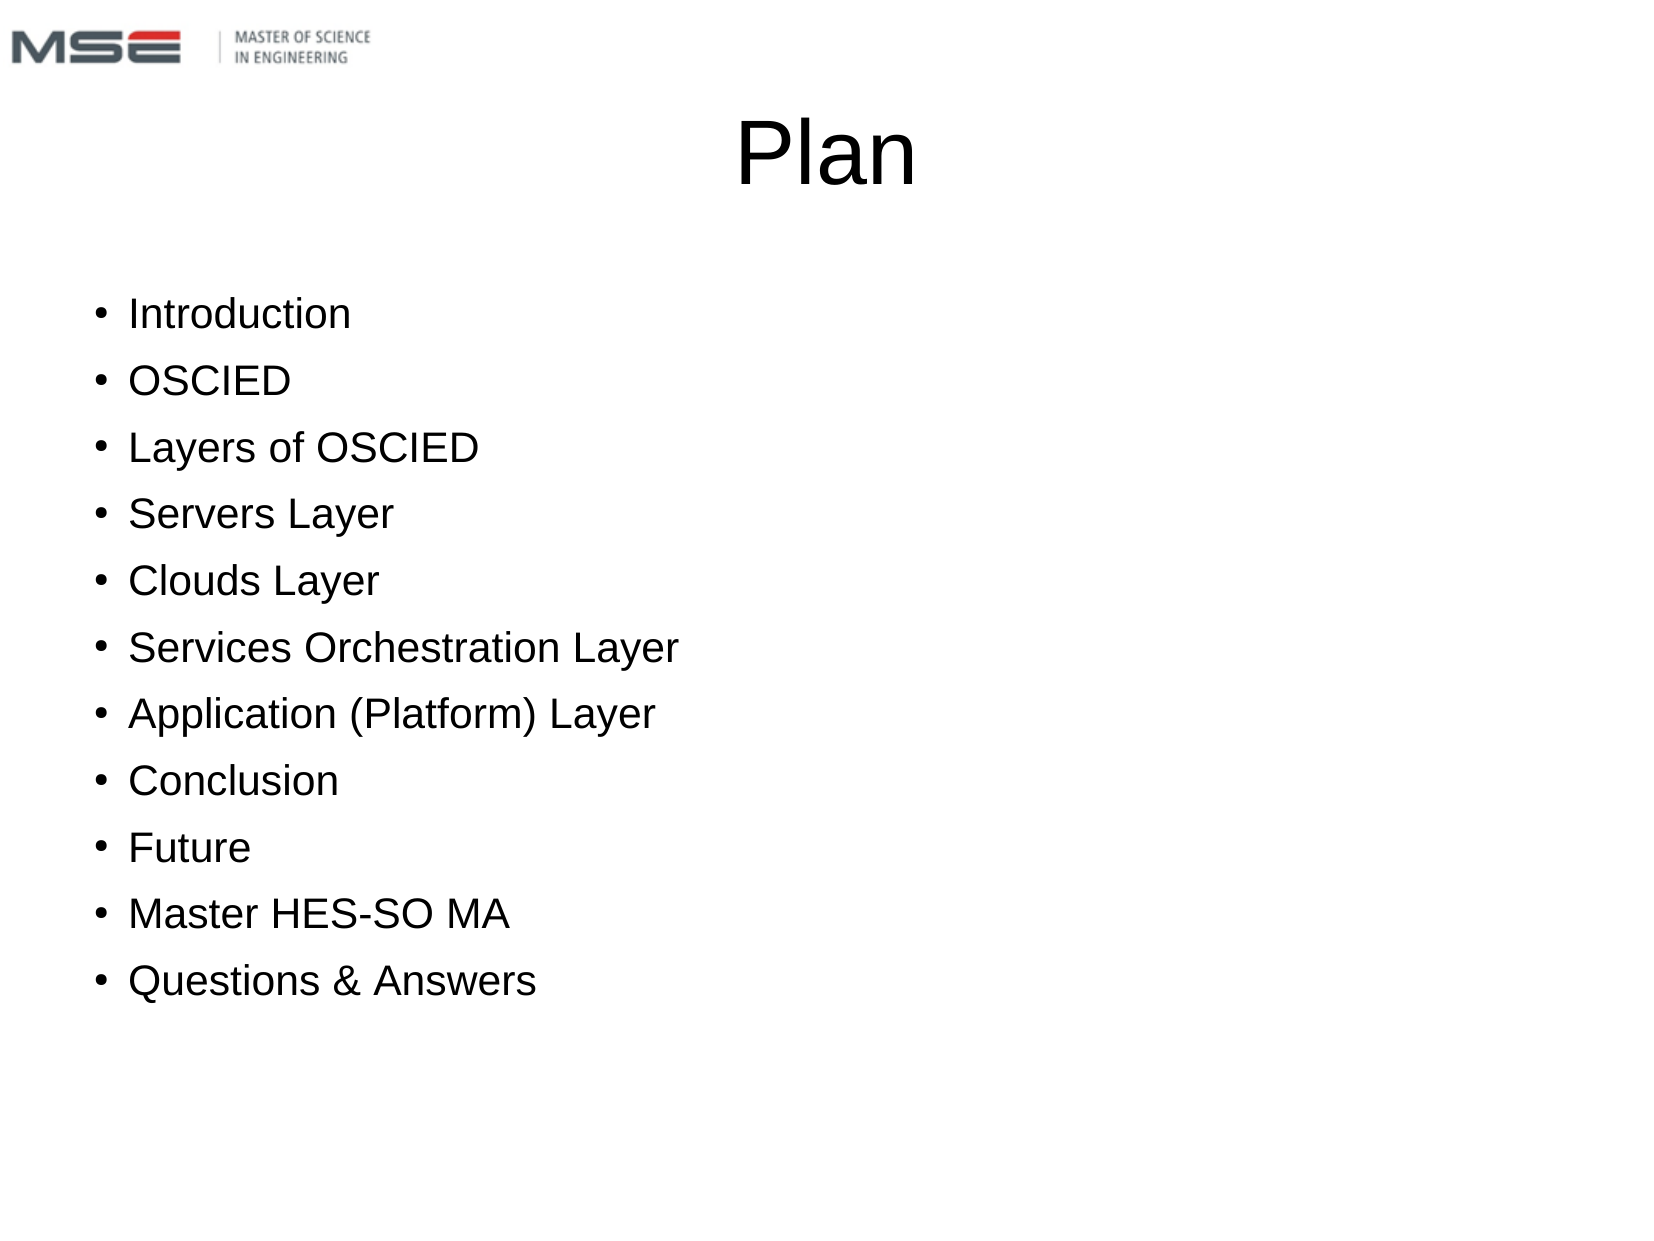

# Plan
Introduction
OSCIED
Layers of OSCIED
Servers Layer
Clouds Layer
Services Orchestration Layer
Application (Platform) Layer
Conclusion
Future
Master HES-SO MA
Questions & Answers